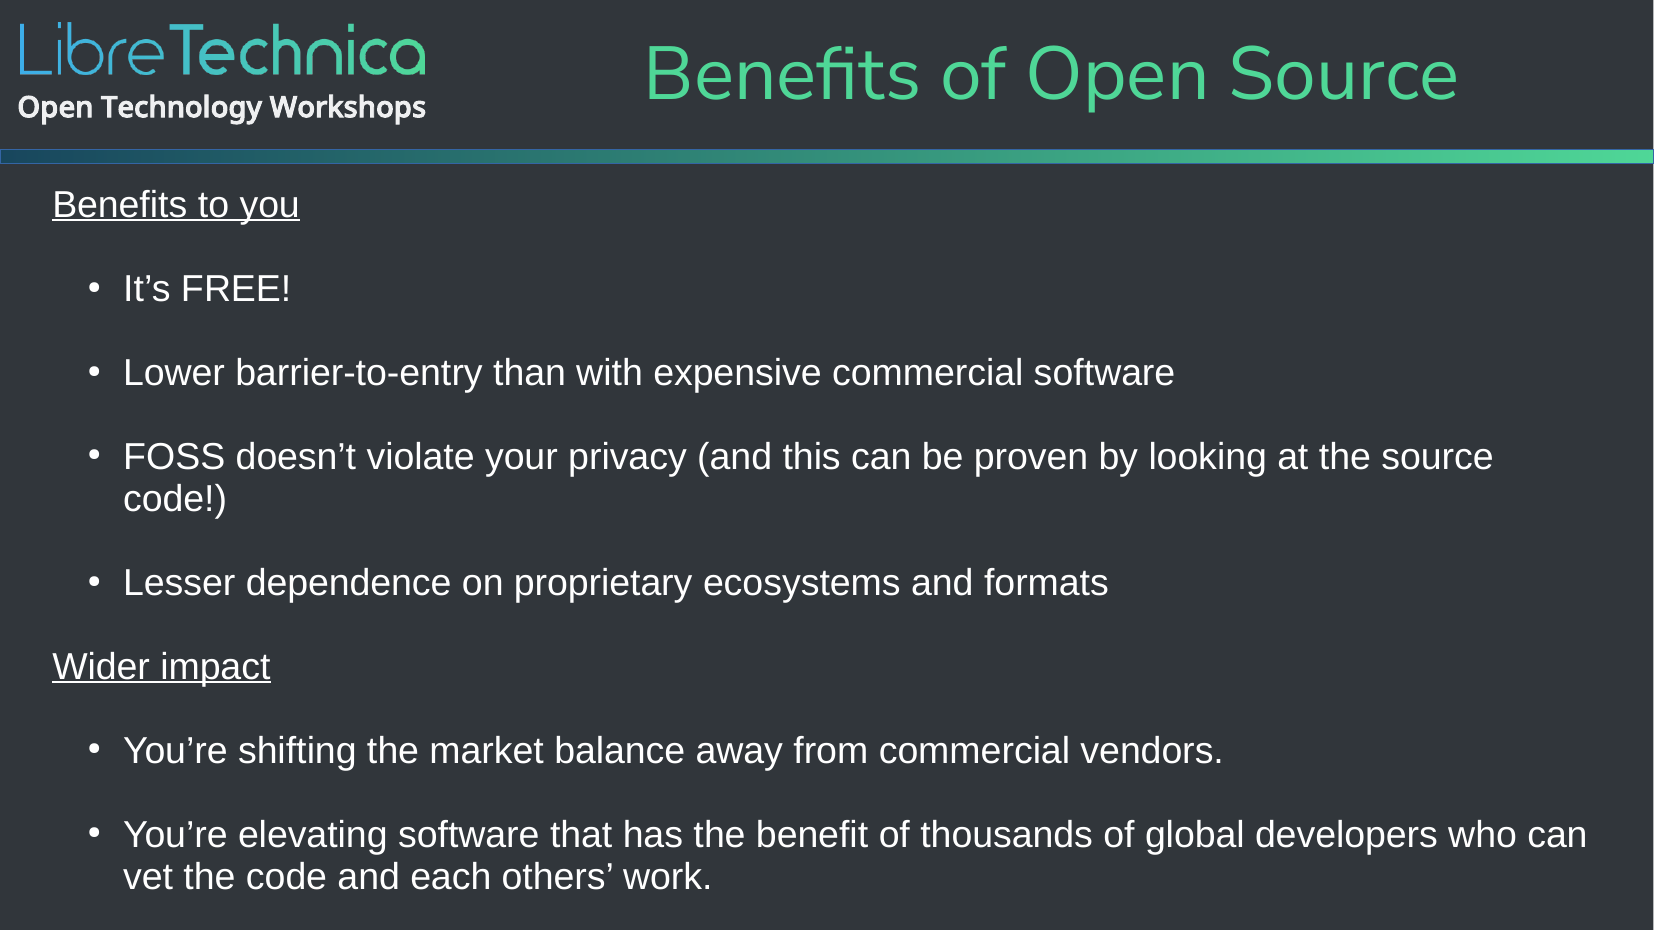

Benefits of Open Source
# Open Technology Workshops
Benefits to you
It’s FREE!
Lower barrier-to-entry than with expensive commercial software
FOSS doesn’t violate your privacy (and this can be proven by looking at the source code!)
Lesser dependence on proprietary ecosystems and formats
Wider impact
You’re shifting the market balance away from commercial vendors.
You’re elevating software that has the benefit of thousands of global developers who can vet the code and each others’ work.